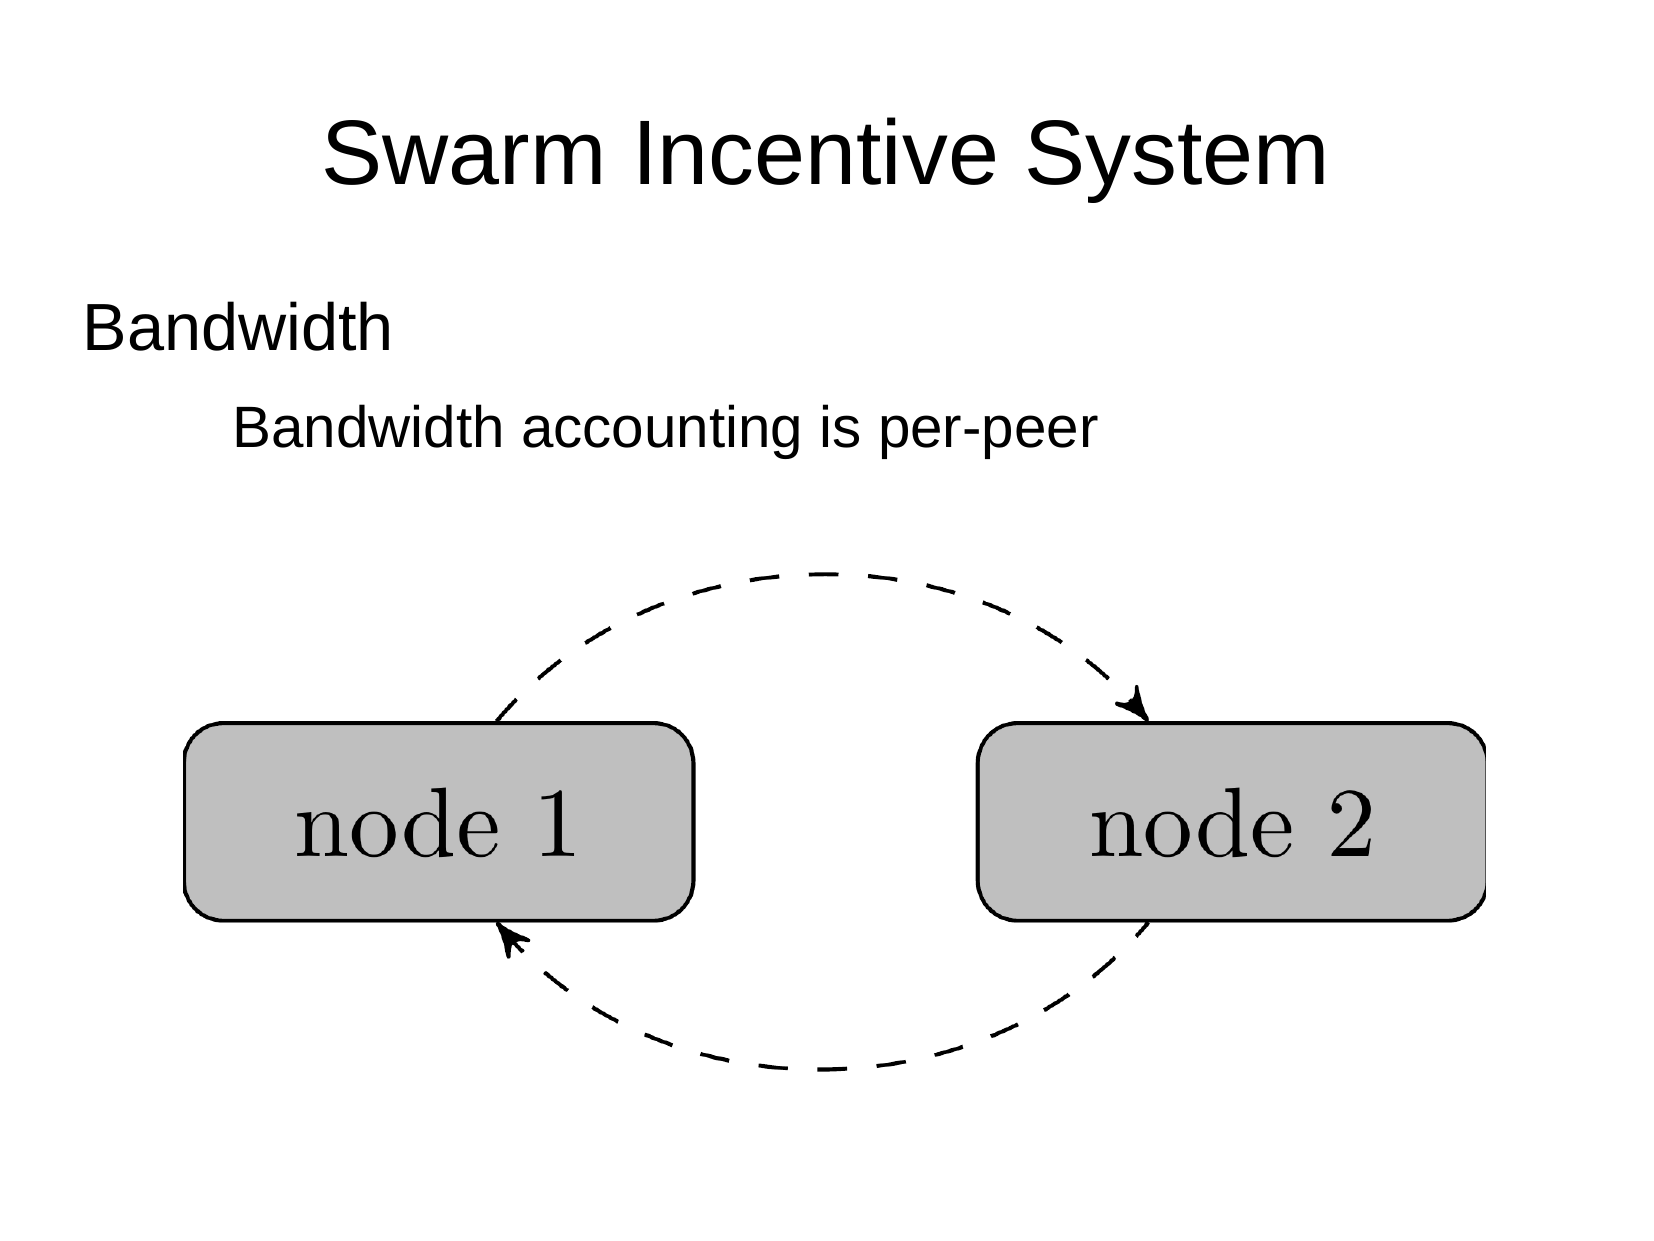

# Swarm Incentive System
Bandwidth
 		Bandwidth accounting is per-peer